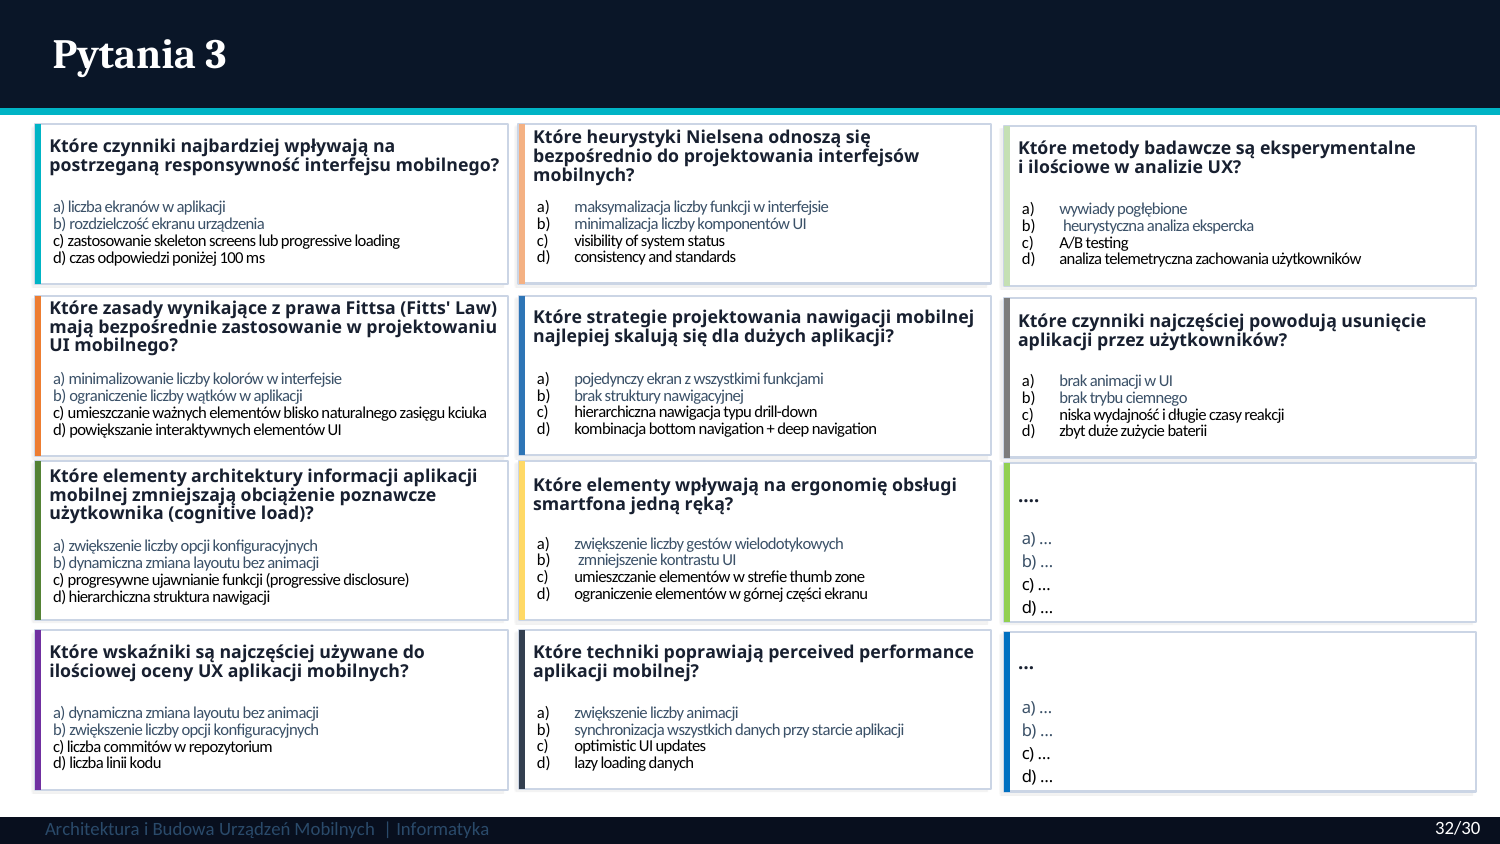

Pytania 3
Które heurystyki Nielsena odnoszą się bezpośrednio do projektowania interfejsów mobilnych?
maksymalizacja liczby funkcji w interfejsie
minimalizacja liczby komponentów UI
visibility of system status
consistency and standards
Które czynniki najbardziej wpływają na postrzeganą responsywność interfejsu mobilnego?
a) liczba ekranów w aplikacji
b) rozdzielczość ekranu urządzenia
c) zastosowanie skeleton screens lub progressive loading
d) czas odpowiedzi poniżej 100 ms
Które metody badawcze są eksperymentalne
i ilościowe w analizie UX?
wywiady pogłębione
 heurystyczna analiza ekspercka
A/B testing
analiza telemetryczna zachowania użytkowników
Które strategie projektowania nawigacji mobilnej najlepiej skalują się dla dużych aplikacji?
pojedynczy ekran z wszystkimi funkcjami
brak struktury nawigacyjnej
hierarchiczna nawigacja typu drill-down
kombinacja bottom navigation + deep navigation
Które zasady wynikające z prawa Fittsa (Fitts' Law) mają bezpośrednie zastosowanie w projektowaniu UI mobilnego?
a) minimalizowanie liczby kolorów w interfejsie
b) ograniczenie liczby wątków w aplikacji
c) umieszczanie ważnych elementów blisko naturalnego zasięgu kciuka
d) powiększanie interaktywnych elementów UI
Które czynniki najczęściej powodują usunięcie aplikacji przez użytkowników?
brak animacji w UI
brak trybu ciemnego
niska wydajność i długie czasy reakcji
zbyt duże zużycie baterii
Które elementy wpływają na ergonomię obsługi smartfona jedną ręką?
zwiększenie liczby gestów wielodotykowych
 zmniejszenie kontrastu UI
umieszczanie elementów w strefie thumb zone
ograniczenie elementów w górnej części ekranu
Które elementy architektury informacji aplikacji mobilnej zmniejszają obciążenie poznawcze użytkownika (cognitive load)?
a) zwiększenie liczby opcji konfiguracyjnych
b) dynamiczna zmiana layoutu bez animacji
c) progresywne ujawnianie funkcji (progressive disclosure)
d) hierarchiczna struktura nawigacji
.…
a) …
b) …
c) …
d) …
Które techniki poprawiają perceived performance aplikacji mobilnej?
zwiększenie liczby animacji
synchronizacja wszystkich danych przy starcie aplikacji
optimistic UI updates
lazy loading danych
Które wskaźniki są najczęściej używane do ilościowej oceny UX aplikacji mobilnych?
a) dynamiczna zmiana layoutu bez animacji
b) zwiększenie liczby opcji konfiguracyjnych
c) liczba commitów w repozytorium
d) liczba linii kodu
…
a) …
b) …
c) …
d) …
Architektura i Budowa Urządzeń Mobilnych | Informatyka